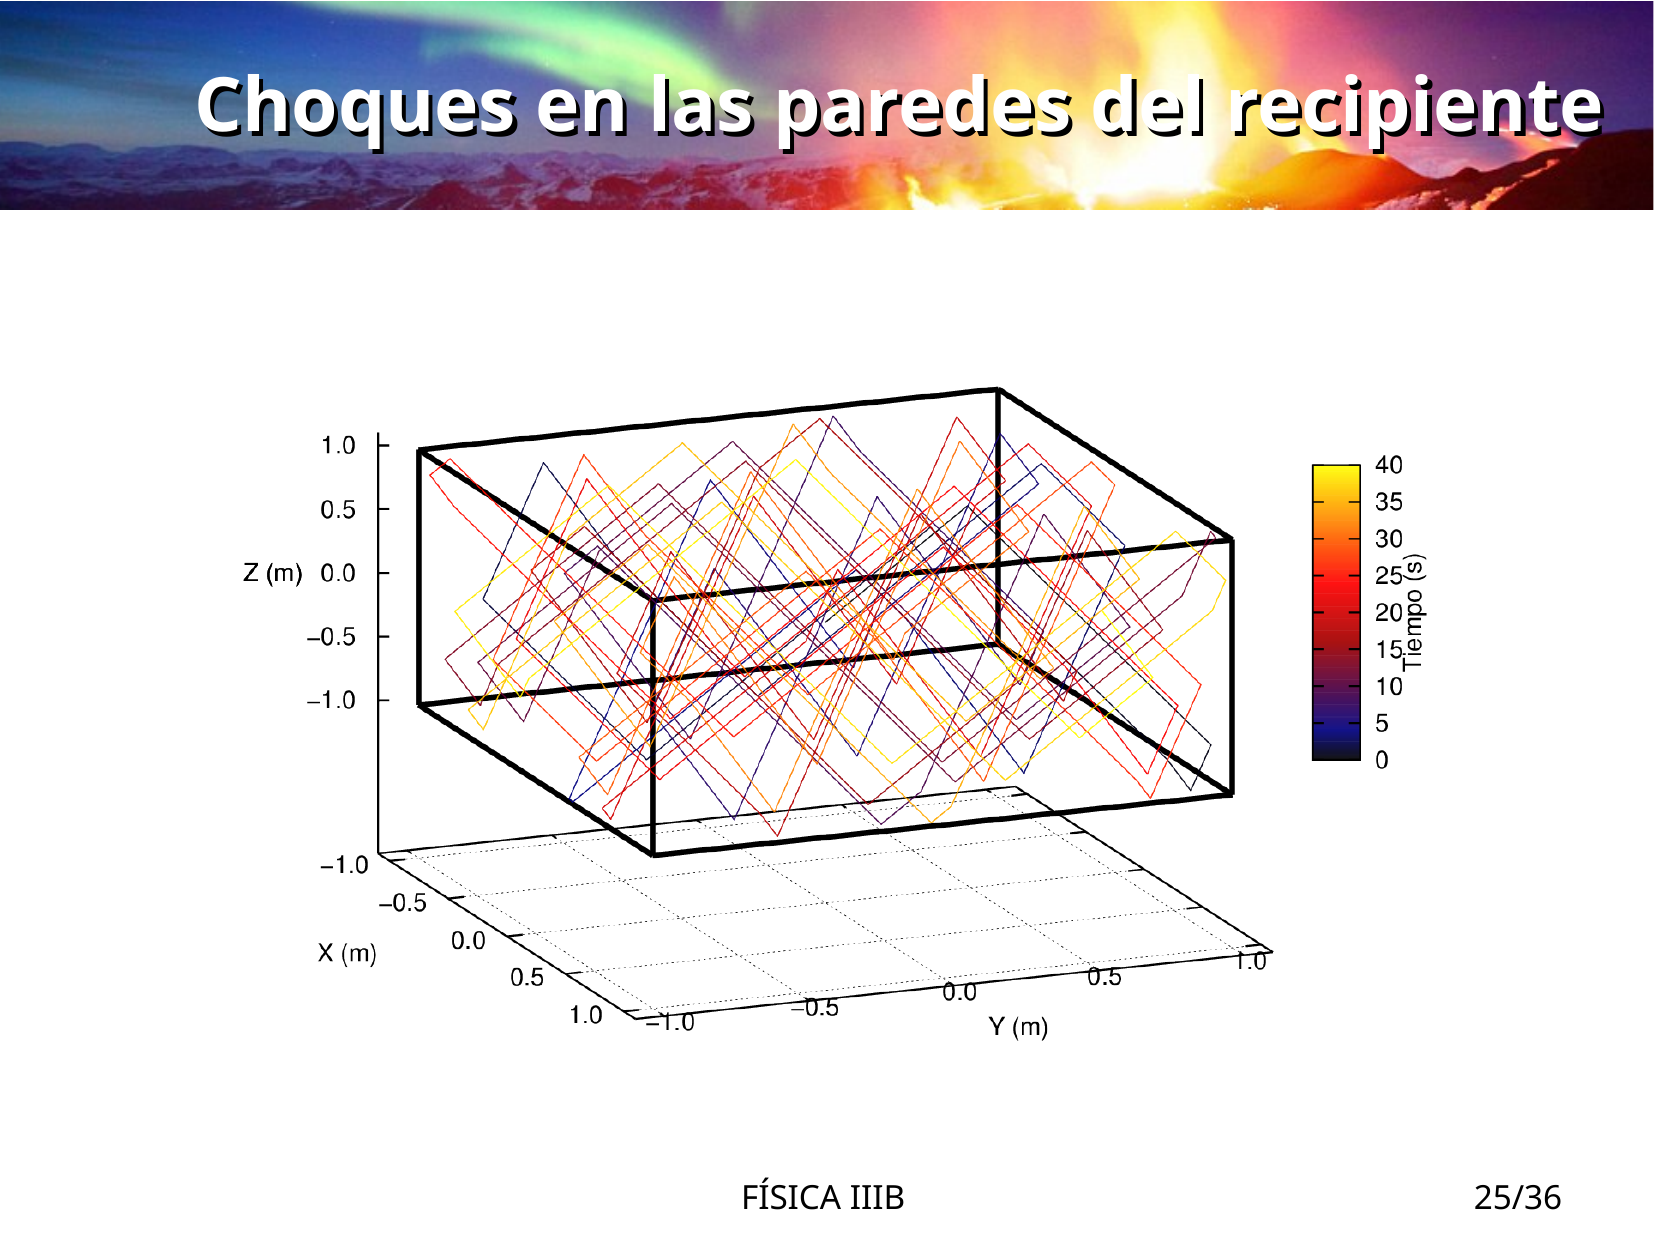

# Choques en las paredes del recipiente
FÍSICA IIIB
25